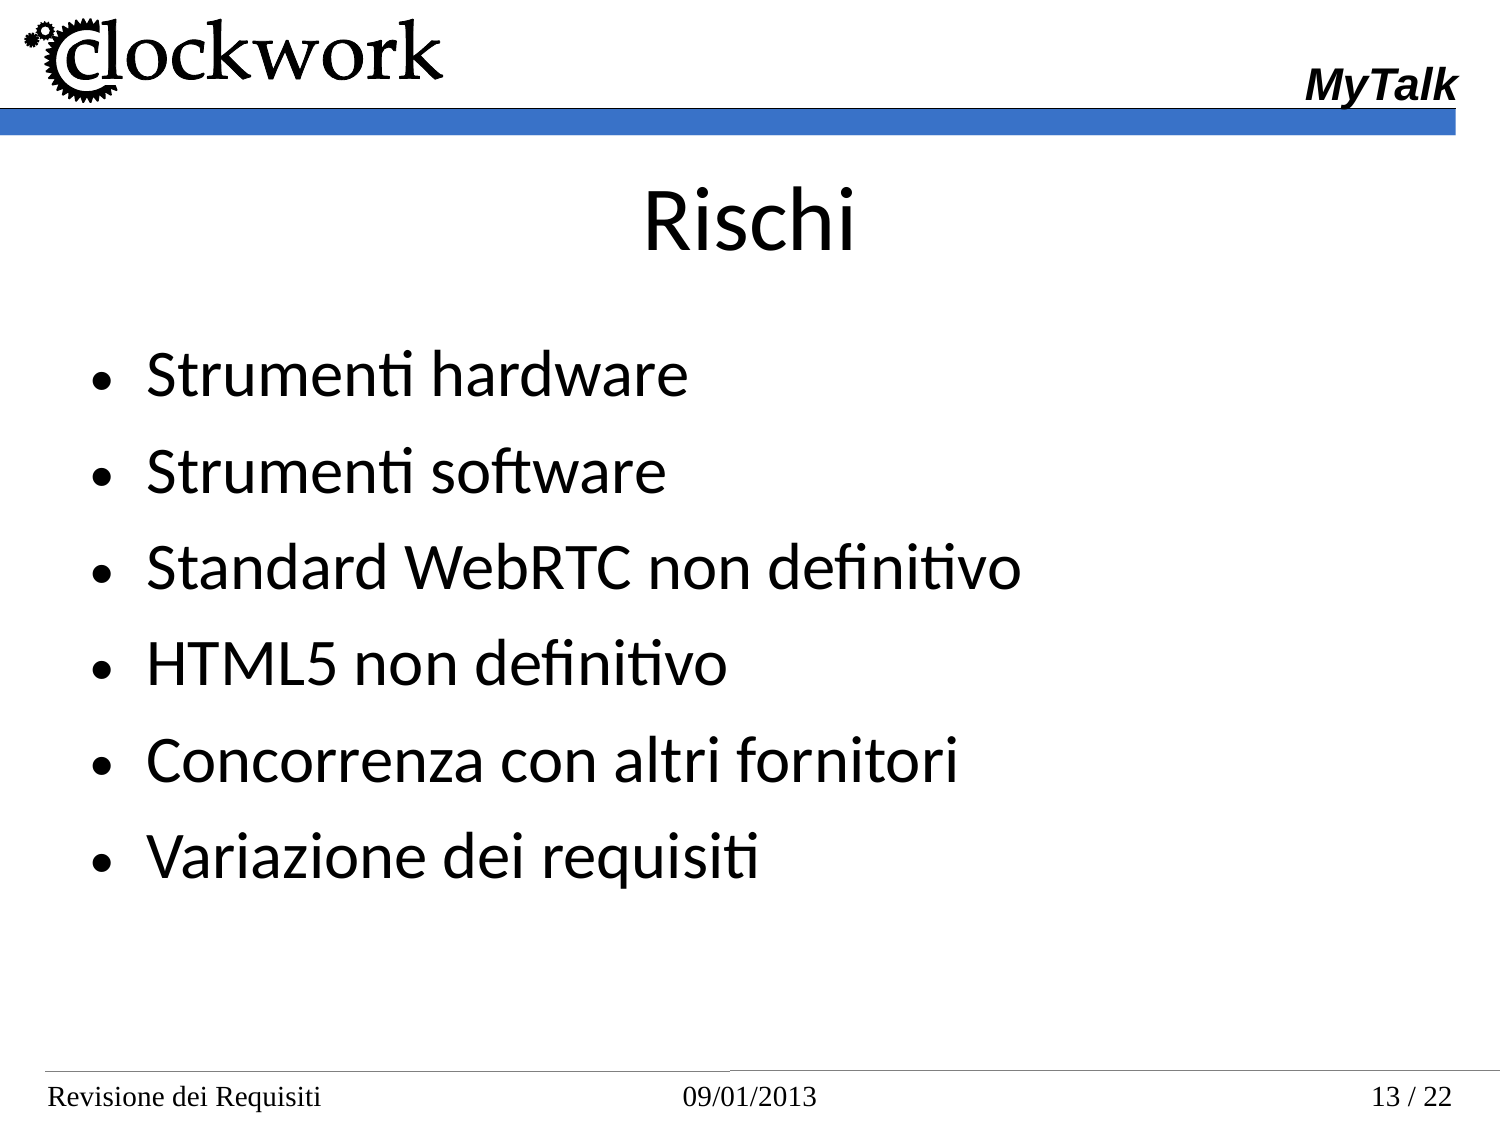

# Rischi
Strumenti hardware
Strumenti software
Standard WebRTC non definitivo
HTML5 non definitivo
Concorrenza con altri fornitori
Variazione dei requisiti
Revisione dei Requisiti
09/01/2013
13